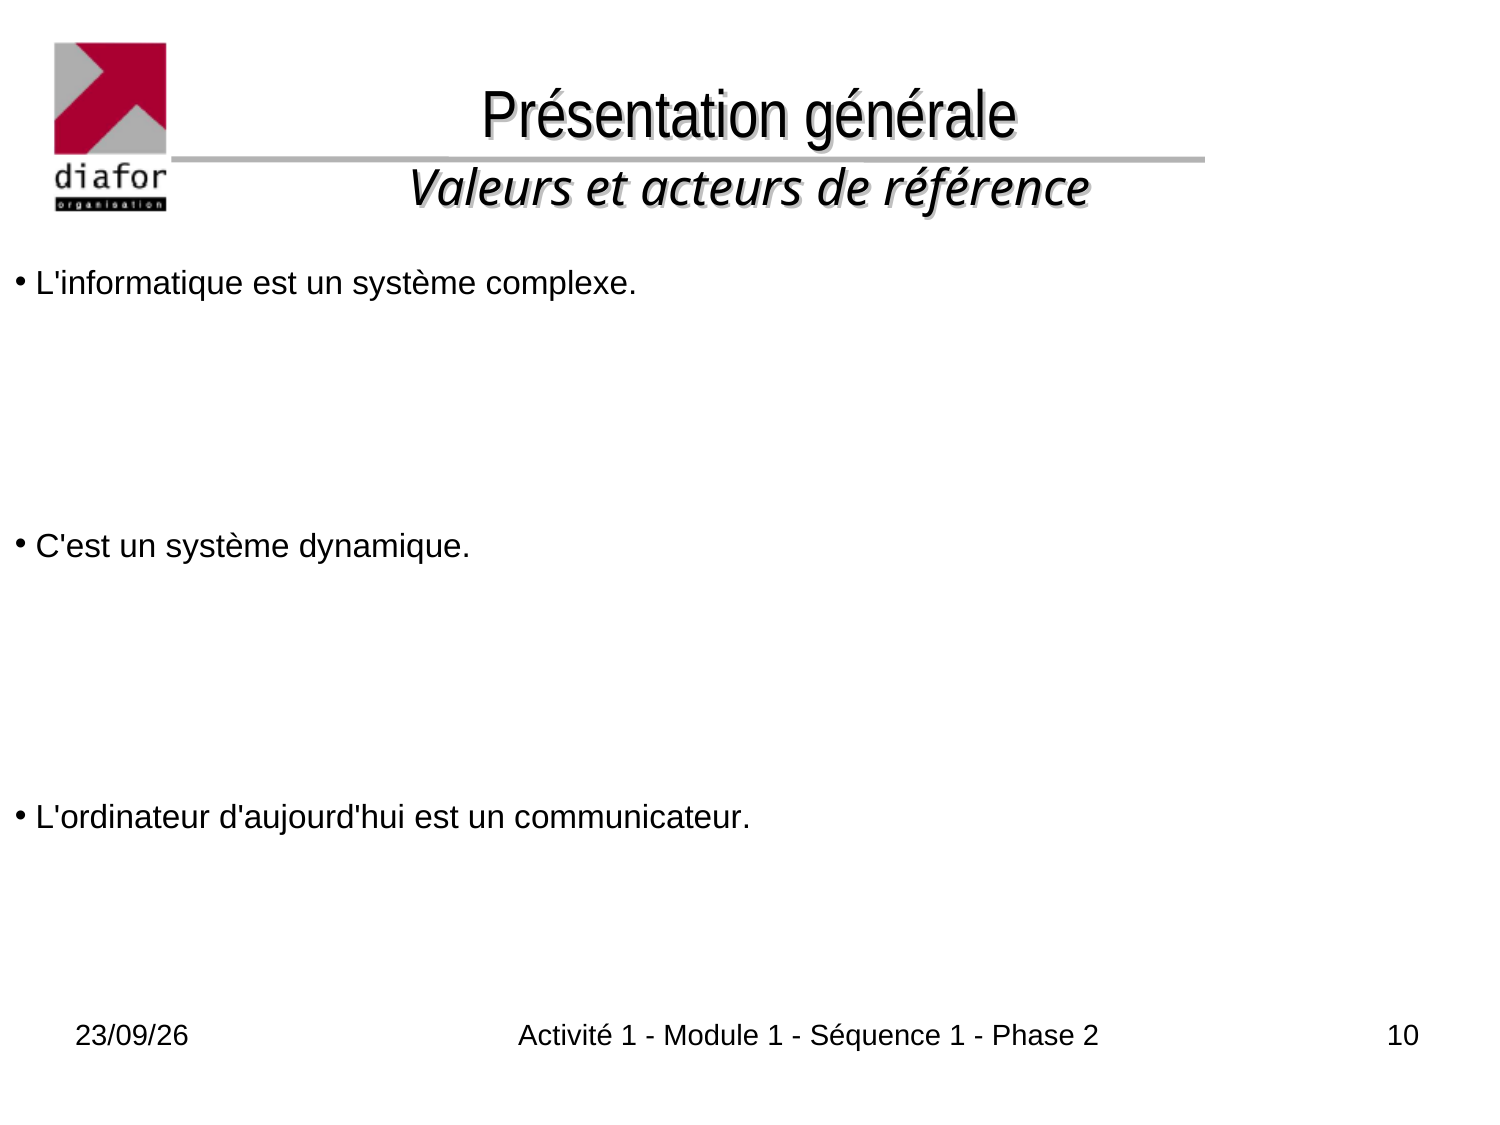

# Présentation générale Valeurs et acteurs de référence
 L'informatique est un système complexe.
 C'est un système dynamique.
 L'ordinateur d'aujourd'hui est un communicateur.
Activité 1 - Module 1 - Séquence 1 - Phase 2
10